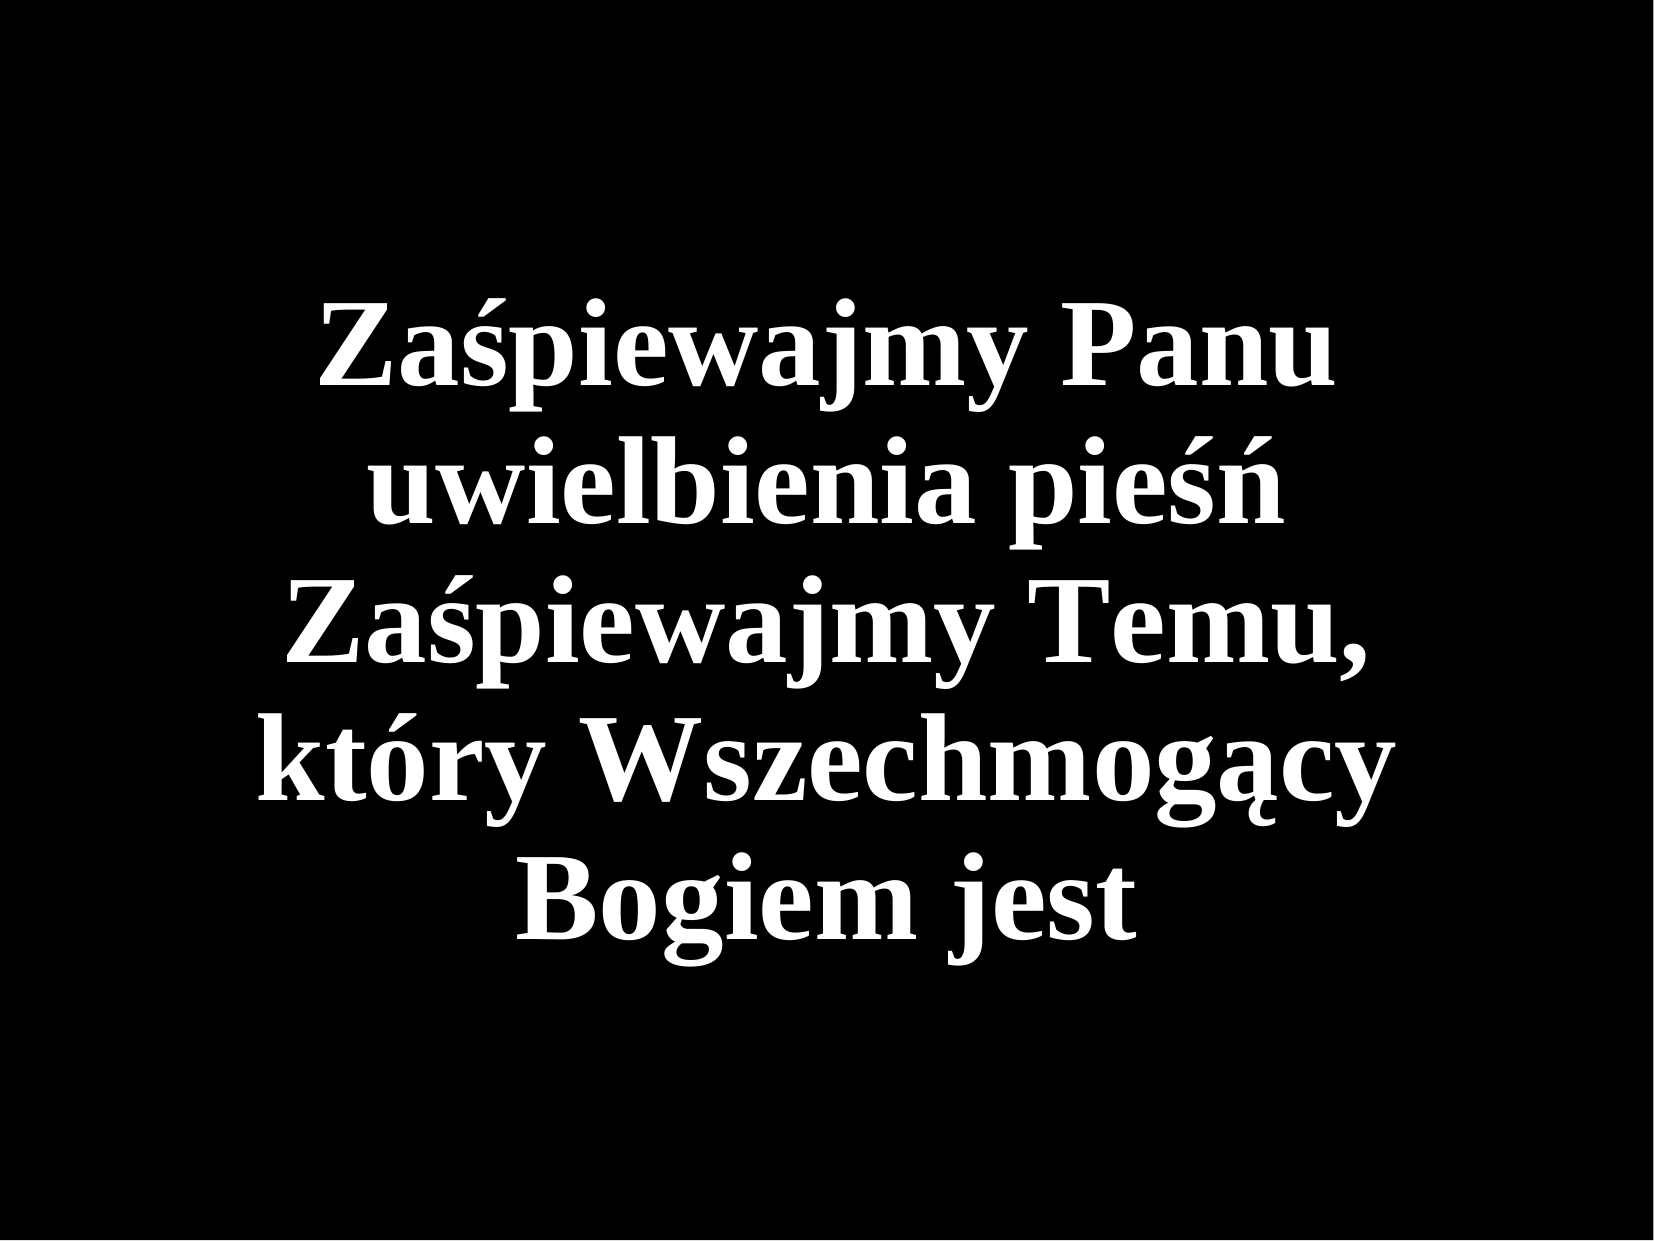

# Zaśpiewajmy Panu uwielbienia pieśń Zaśpiewajmy Temu, który Wszechmogący Bogiem jest